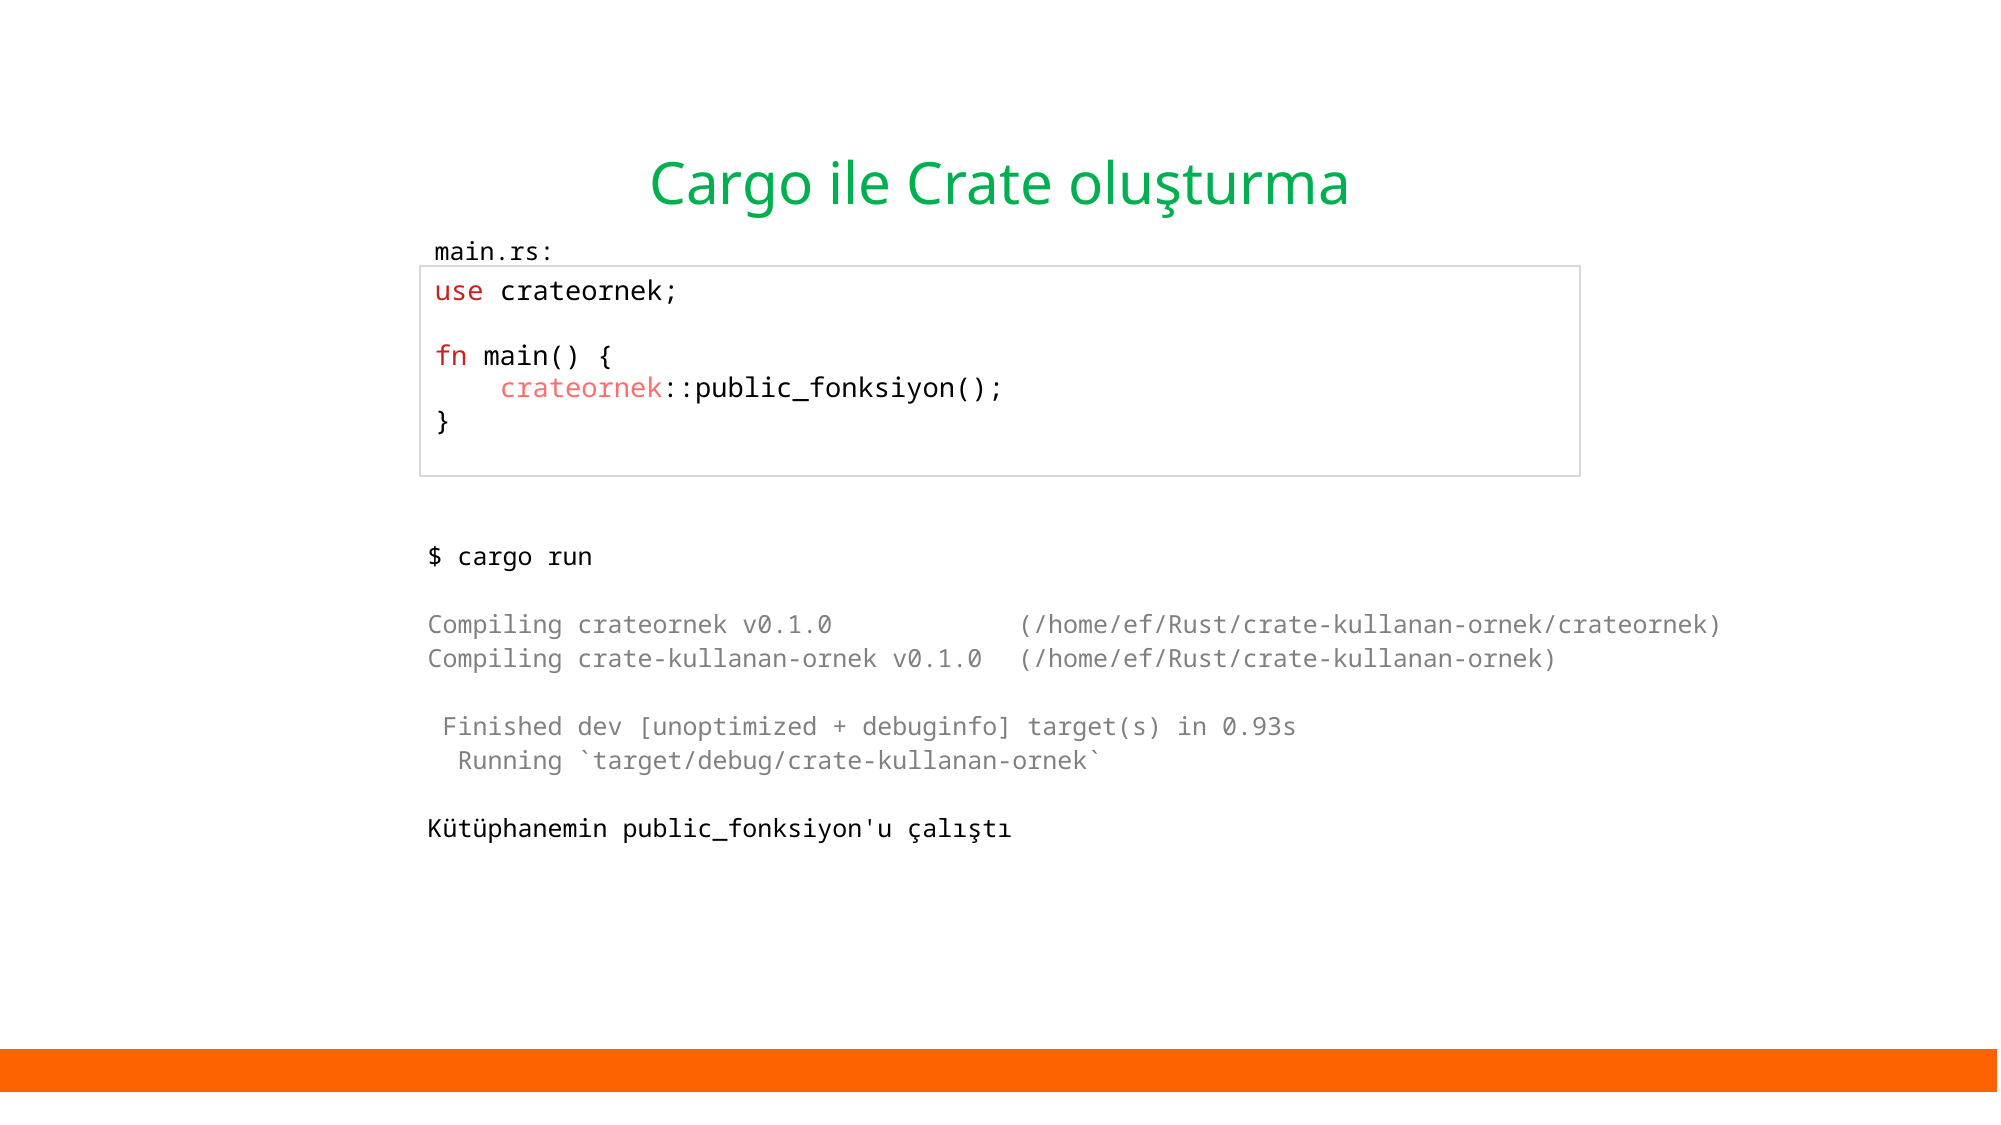

# Cargo ile Crate oluşturma
main.rs:
use crateornek;
fn main() {
 crateornek::public_fonksiyon();
}
$ cargo run
Compiling crateornek v0.1.0 			(/home/ef/Rust/crate-kullanan-ornek/crateornek)
Compiling crate-kullanan-ornek v0.1.0 	(/home/ef/Rust/crate-kullanan-ornek)
 Finished dev [unoptimized + debuginfo] target(s) in 0.93s
 Running `target/debug/crate-kullanan-ornek`
Kütüphanemin public_fonksiyon'u çalıştı